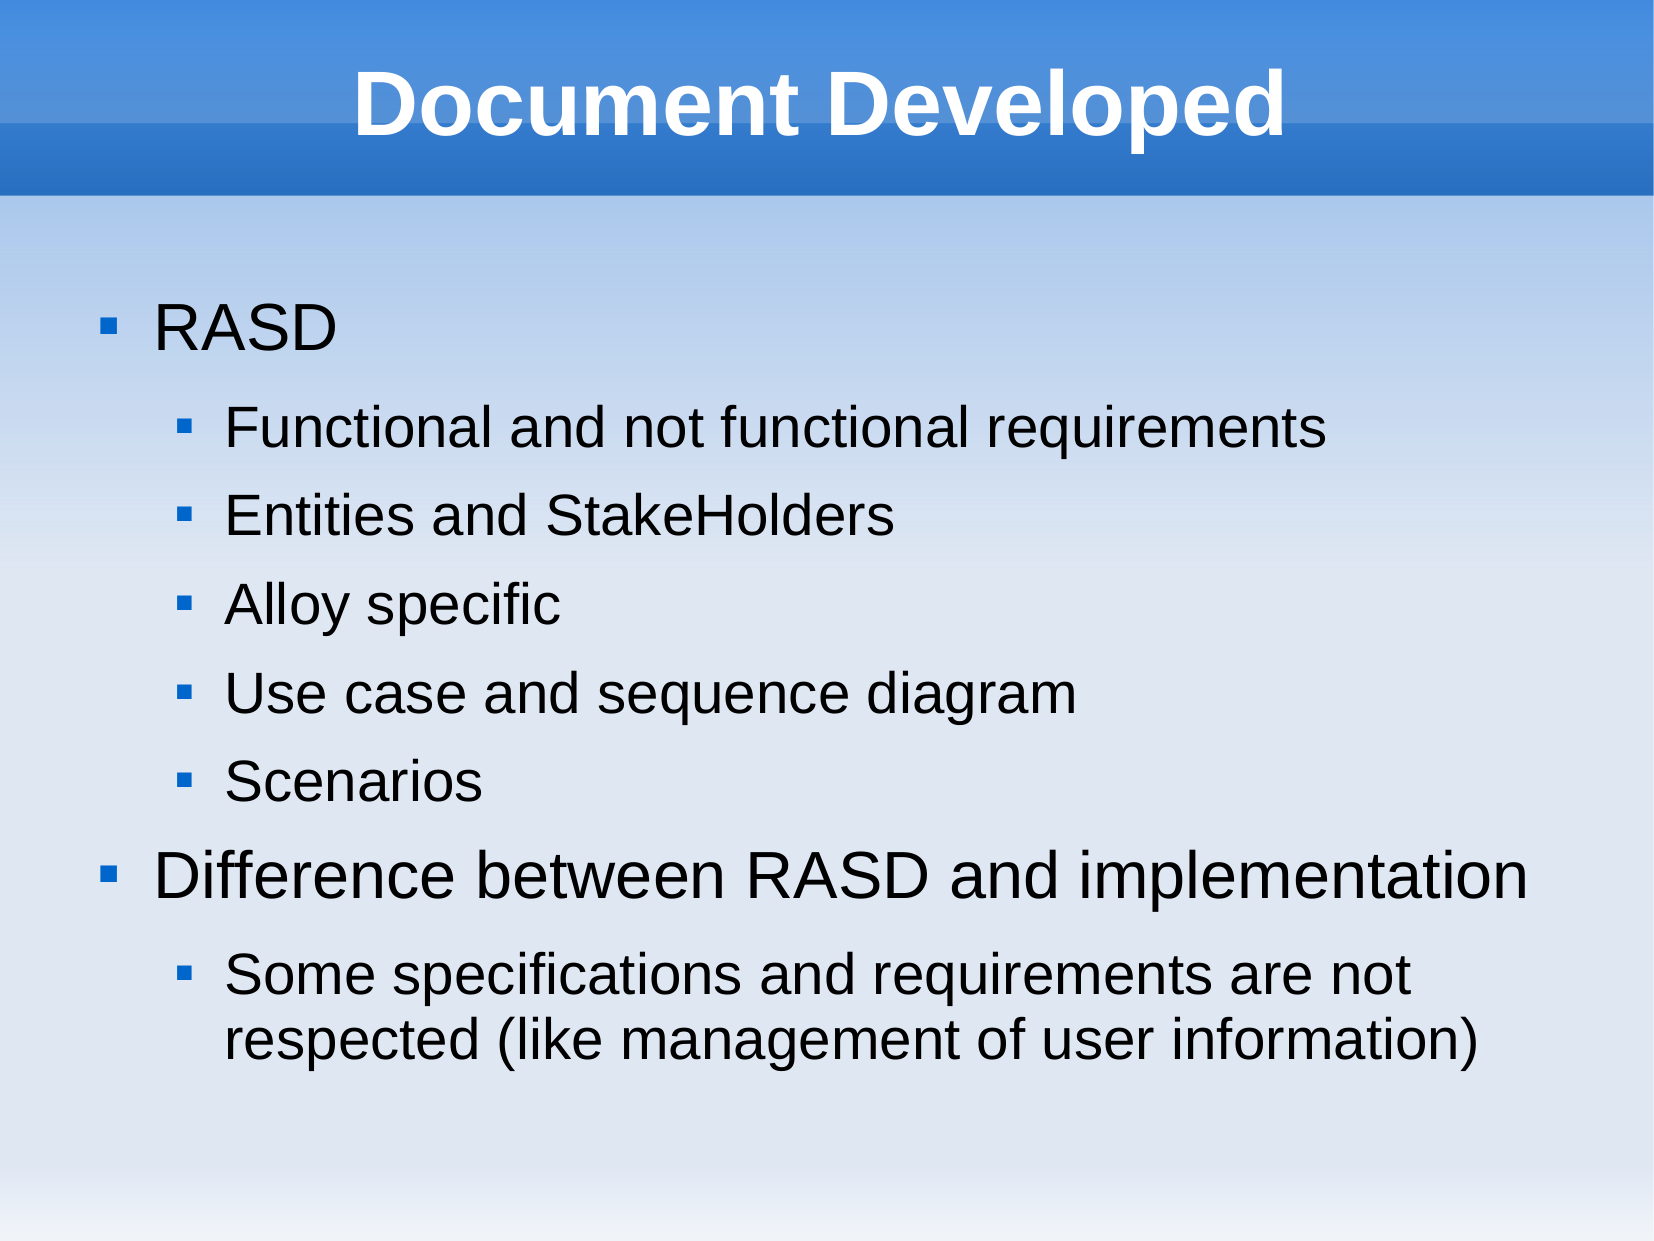

# Document Developed
RASD
Functional and not functional requirements
Entities and StakeHolders
Alloy specific
Use case and sequence diagram
Scenarios
Difference between RASD and implementation
Some specifications and requirements are not respected (like management of user information)